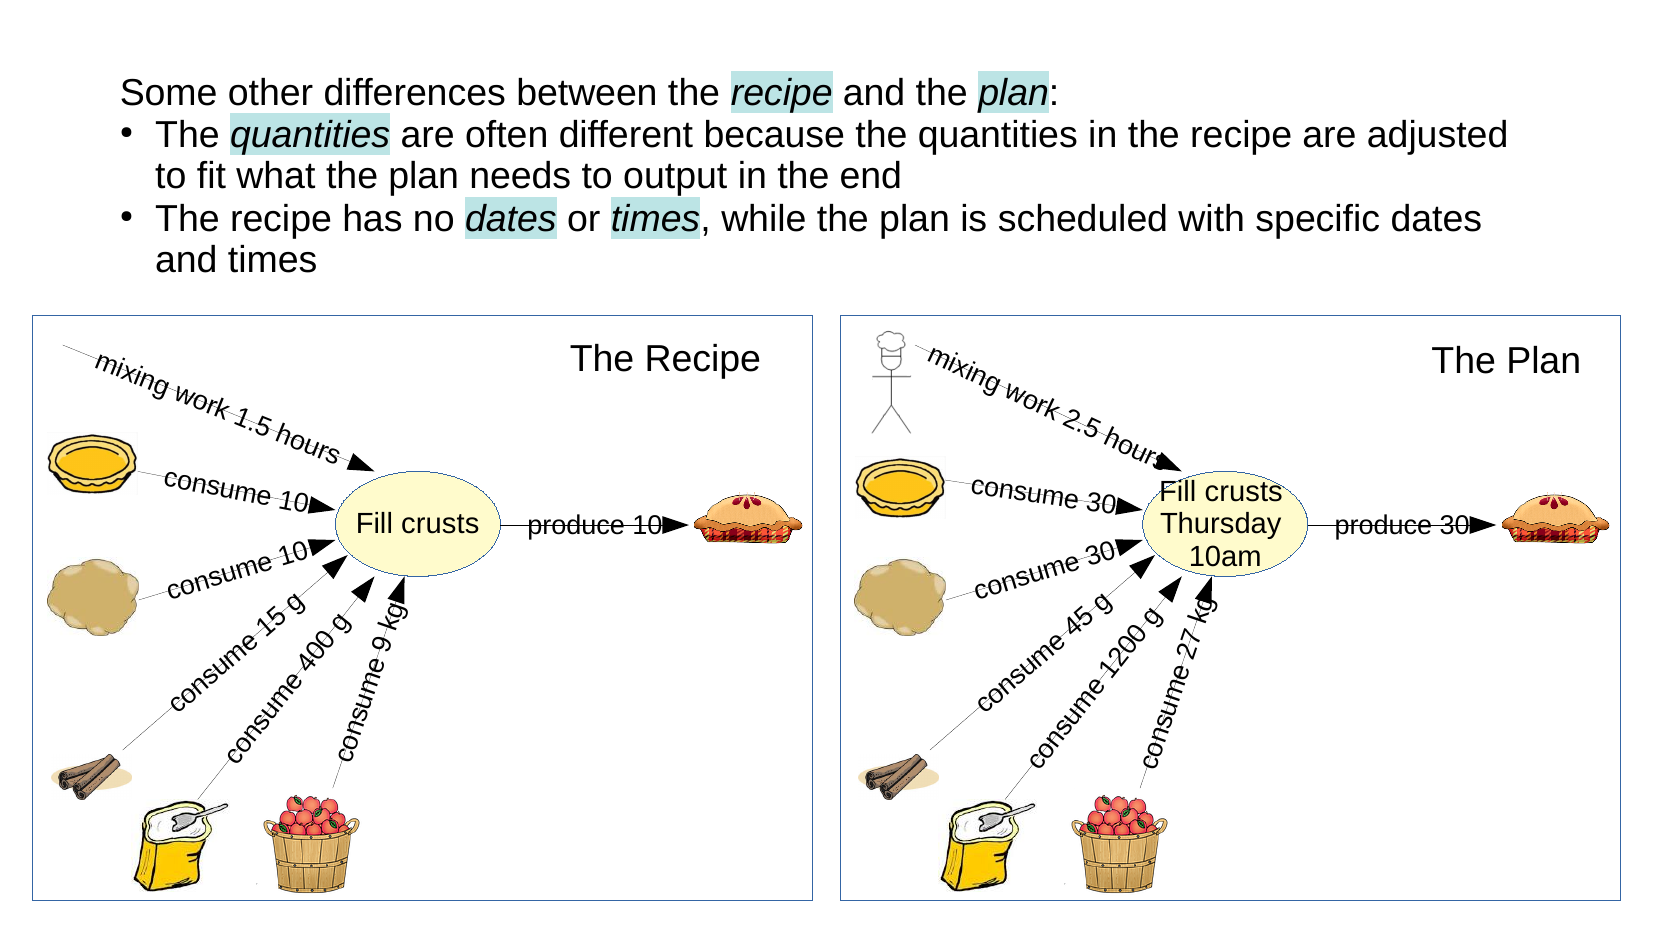

Some other differences between the recipe and the plan:
The quantities are often different because the quantities in the recipe are adjusted to fit what the plan needs to output in the end
The recipe has no dates or times, while the plan is scheduled with specific dates and times
The Recipe
The Plan
mixing work 1.5 hours
mixing work 2.5 hours
consume 10
Fill crusts
Fill crusts
Thursday
10am
consume 30
produce 10
produce 30
consume 10
consume 30
consume 15 g
consume 45 g
consume 400 g
consume 9 kg
consume 1200 g
consume 27 kg